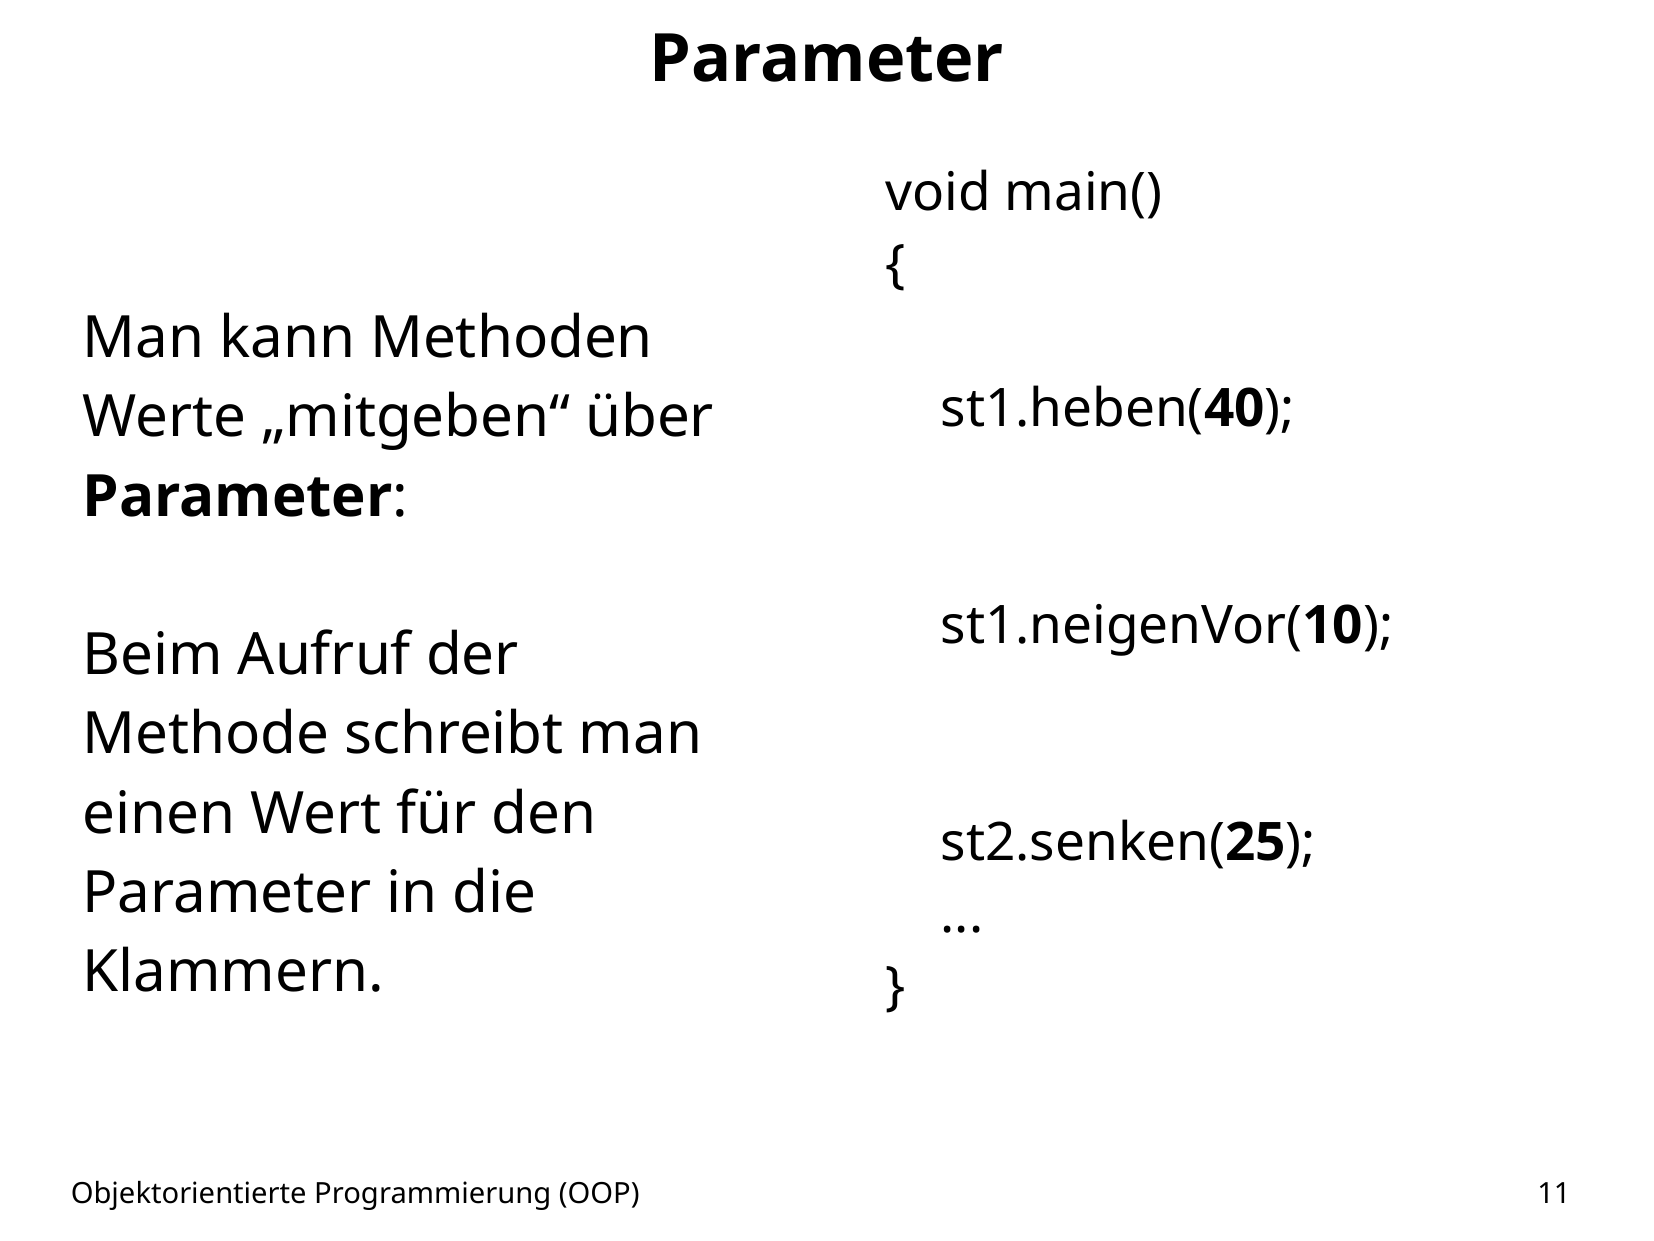

# Parameter
void main()
{
 st1.heben(40);
 st1.neigenVor(10);
 st2.senken(25);
 ...
}
Man kann Methoden Werte „mitgeben“ über Parameter:
Beim Aufruf der Methode schreibt man einen Wert für den Parameter in die Klammern.
Objektorientierte Programmierung (OOP)
11